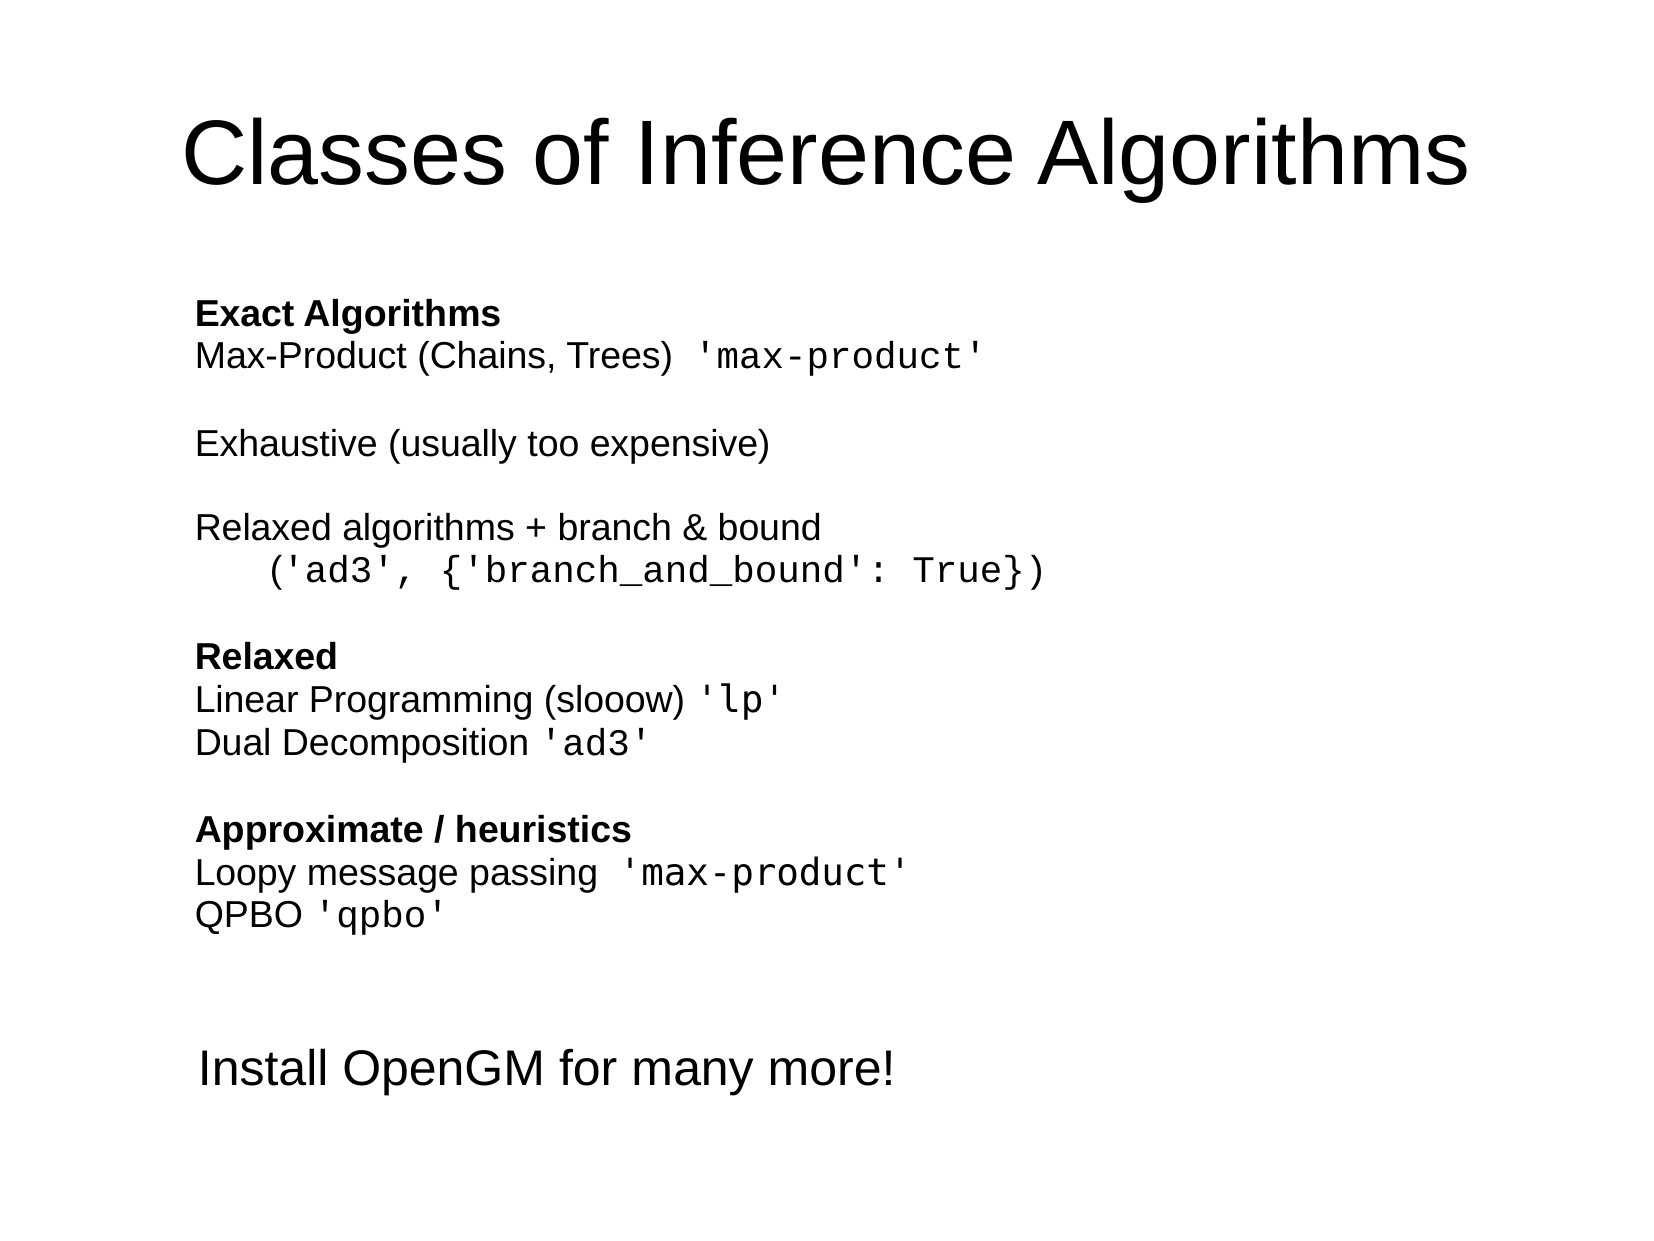

# Classes of Inference Algorithms
Exact Algorithms
Max-Product (Chains, Trees) 'max-product'
Exhaustive (usually too expensive)
Relaxed algorithms + branch & bound
	('ad3', {'branch_and_bound': True})
Relaxed
Linear Programming (slooow) 'lp'
Dual Decomposition 'ad3'
Approximate / heuristics
Loopy message passing 'max-product'
QPBO 'qpbo'
Install OpenGM for many more!